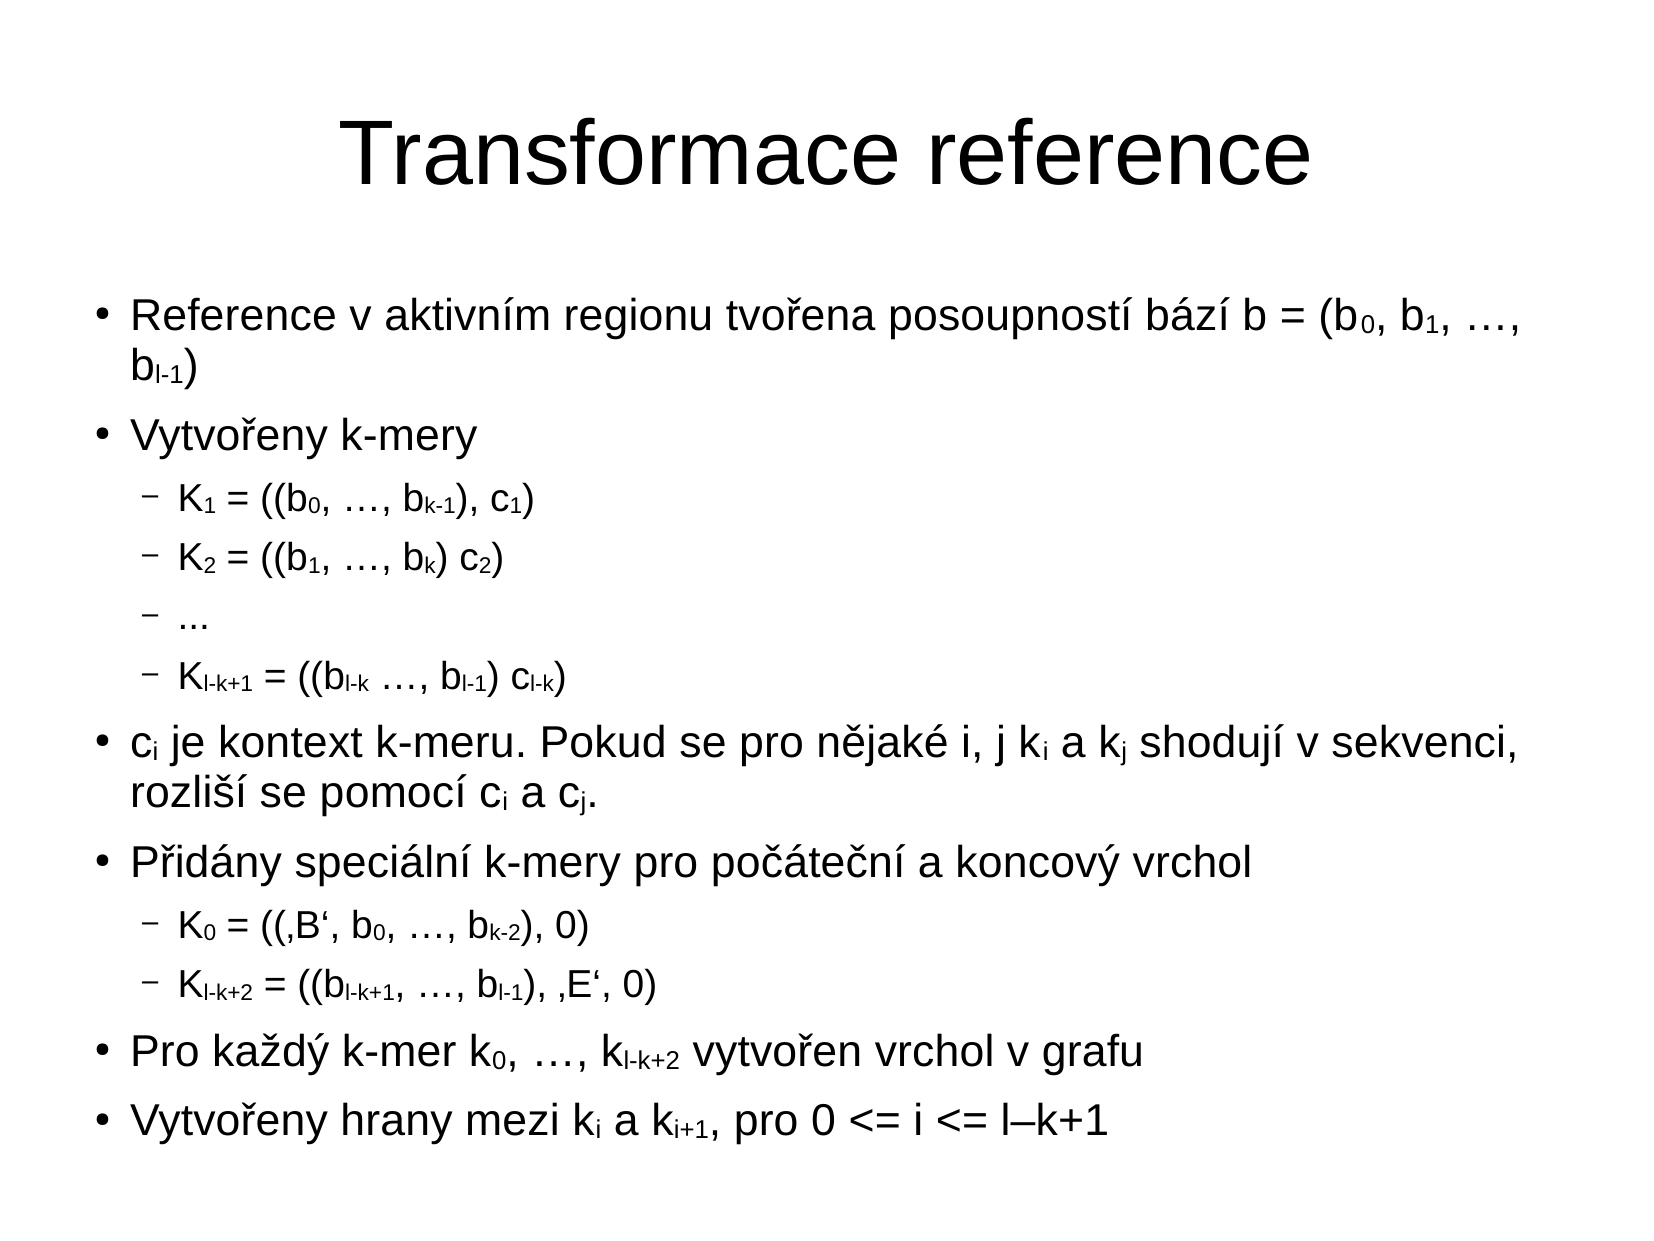

# Transformace reference
Reference v aktivním regionu tvořena posoupností bází b = (b0, b1, …, bl-1)
Vytvořeny k-mery
K1 = ((b0, …, bk-1), c1)
K2 = ((b1, …, bk) c2)
...
Kl-k+1 = ((bl-k …, bl-1) cl-k)
ci je kontext k-meru. Pokud se pro nějaké i, j ki a kj shodují v sekvenci, rozliší se pomocí ci a cj.
Přidány speciální k-mery pro počáteční a koncový vrchol
K0 = ((‚B‘, b0, …, bk-2), 0)
Kl-k+2 = ((bl-k+1, …, bl-1), ‚E‘, 0)
Pro každý k-mer k0, …, kl-k+2 vytvořen vrchol v grafu
Vytvořeny hrany mezi ki a ki+1, pro 0 <= i <= l–k+1